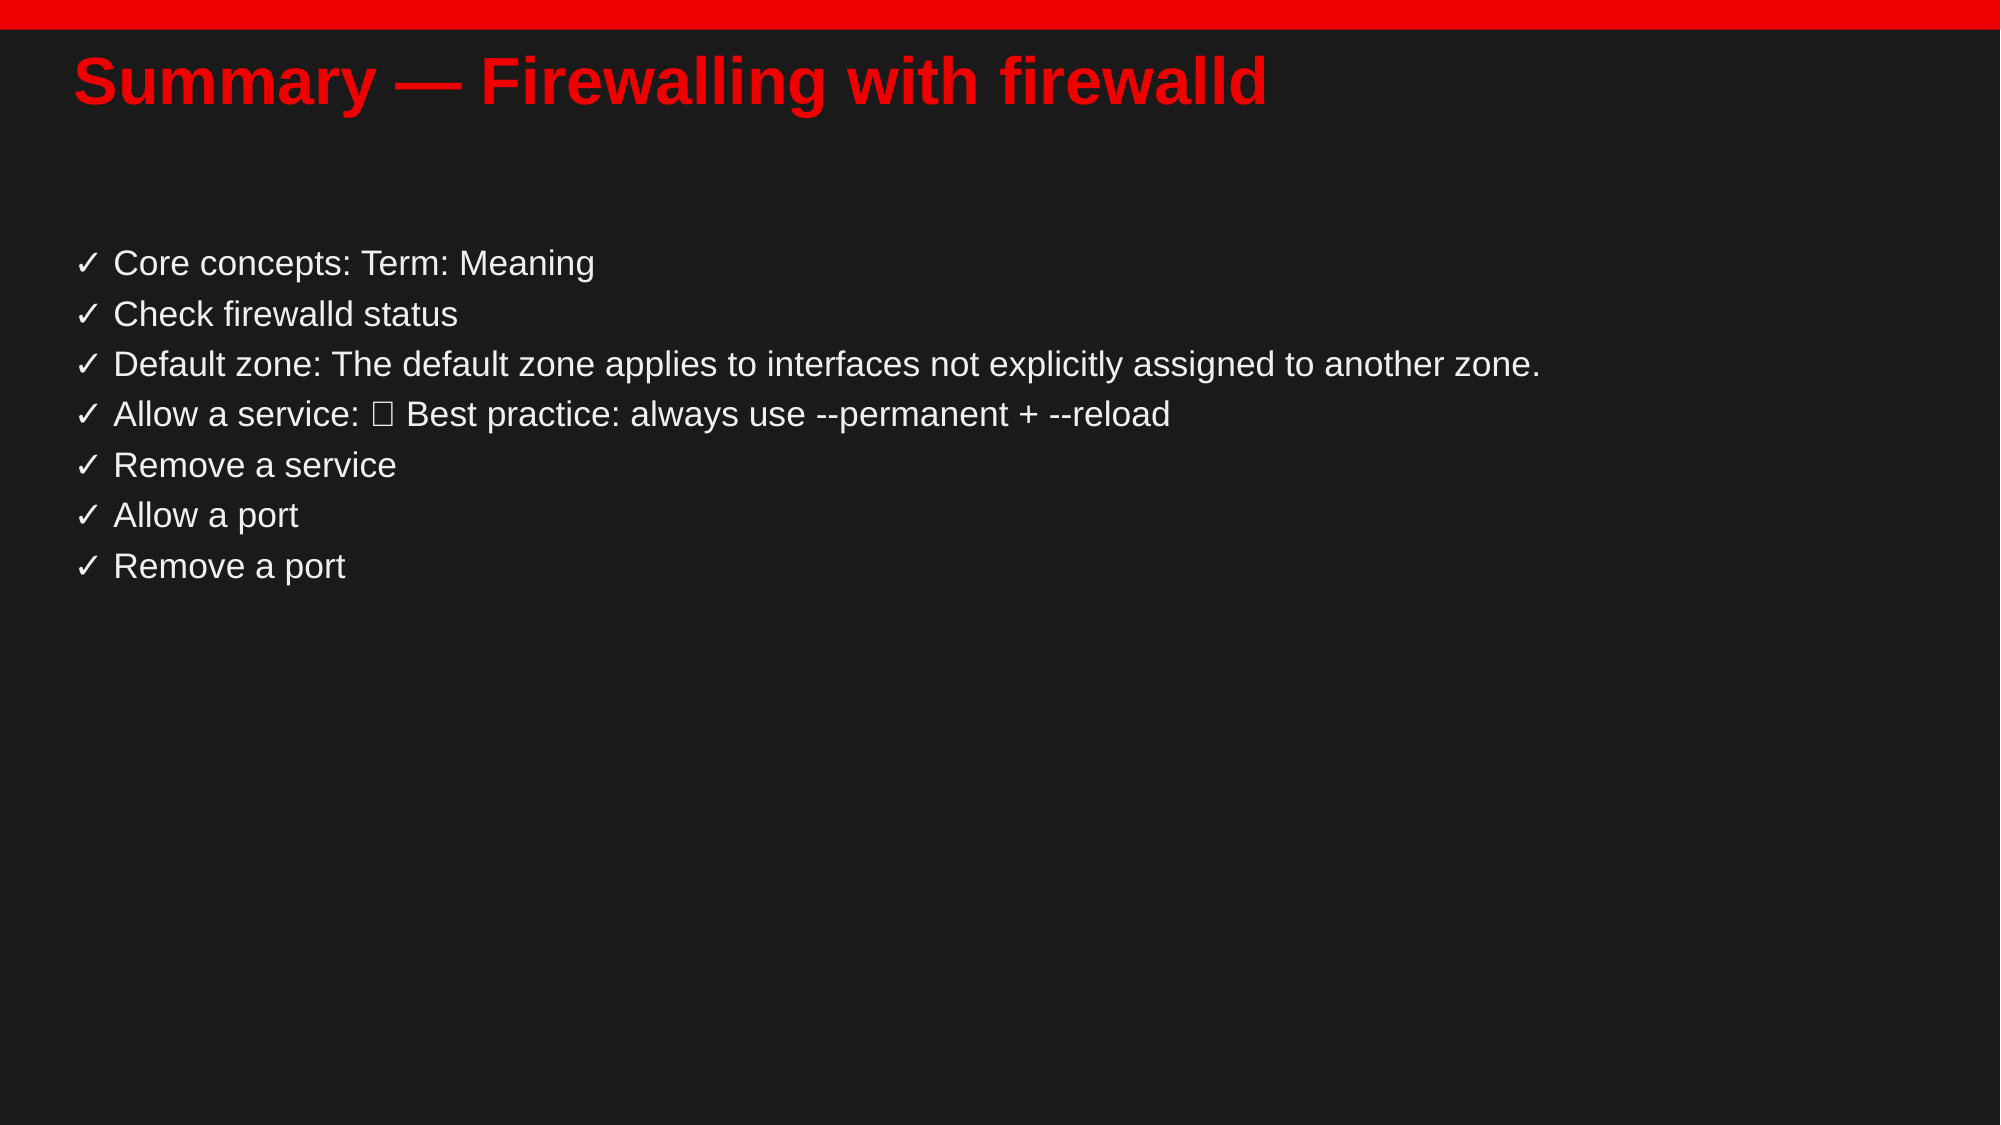

Summary — Firewalling with firewalld
✓ Core concepts: Term: Meaning
✓ Check firewalld status
✓ Default zone: The default zone applies to interfaces not explicitly assigned to another zone.
✓ Allow a service: 💡 Best practice: always use --permanent + --reload
✓ Remove a service
✓ Allow a port
✓ Remove a port